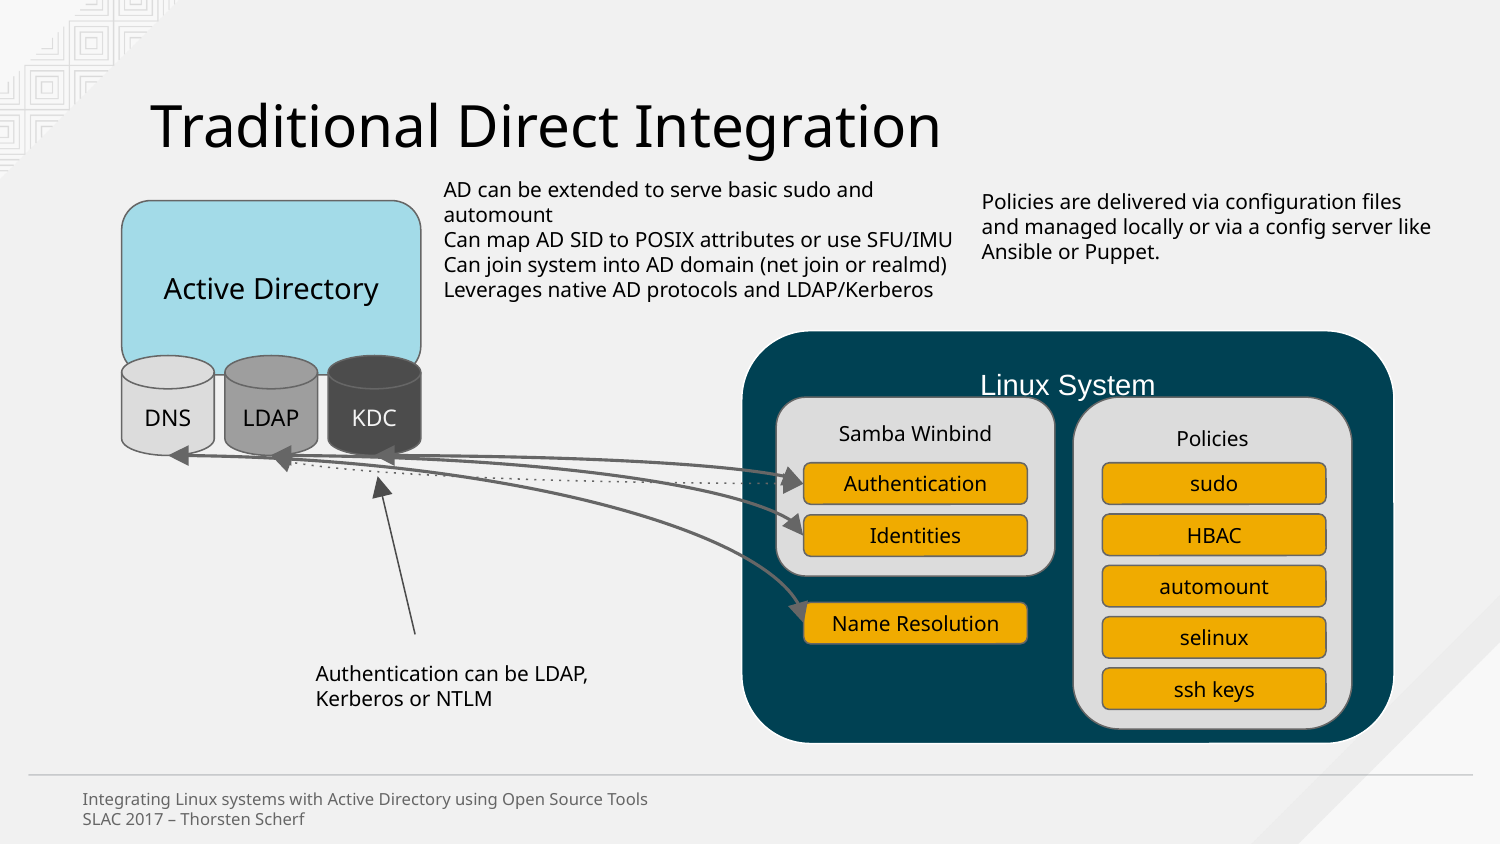

# Traditional Direct Integration
AD can be extended to serve basic sudo and automount
Can map AD SID to POSIX attributes or use SFU/IMU
Can join system into AD domain (net join or realmd)
Leverages native AD protocols and LDAP/Kerberos
Policies are delivered via configuration files and managed locally or via a config server like Ansible or Puppet.
Active Directory
Linux System
DNS
LDAP
KDC
Samba Winbind
Policies
Authentication
sudo
HBAC
Identities
automount
Name Resolution
Authentication can be LDAP, Kerberos or NTLM
selinux
ssh keys